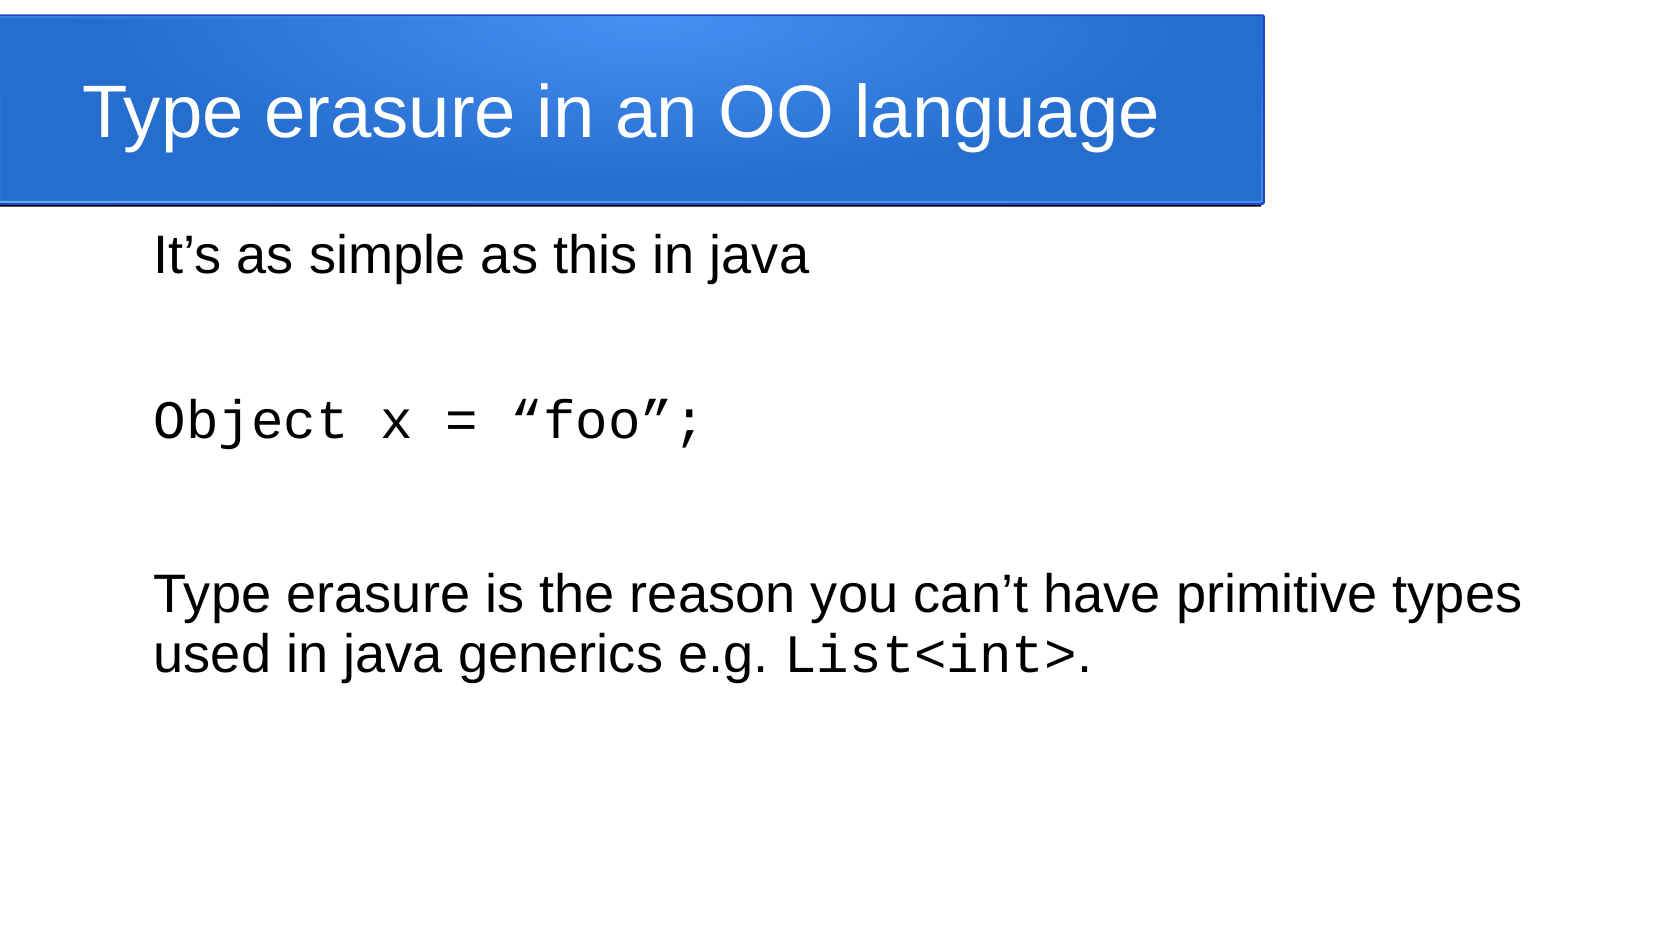

# Type erasure in an OO language
It’s as simple as this in java
Object x = “foo”;
Type erasure is the reason you can’t have primitive types used in java generics e.g. List<int>.